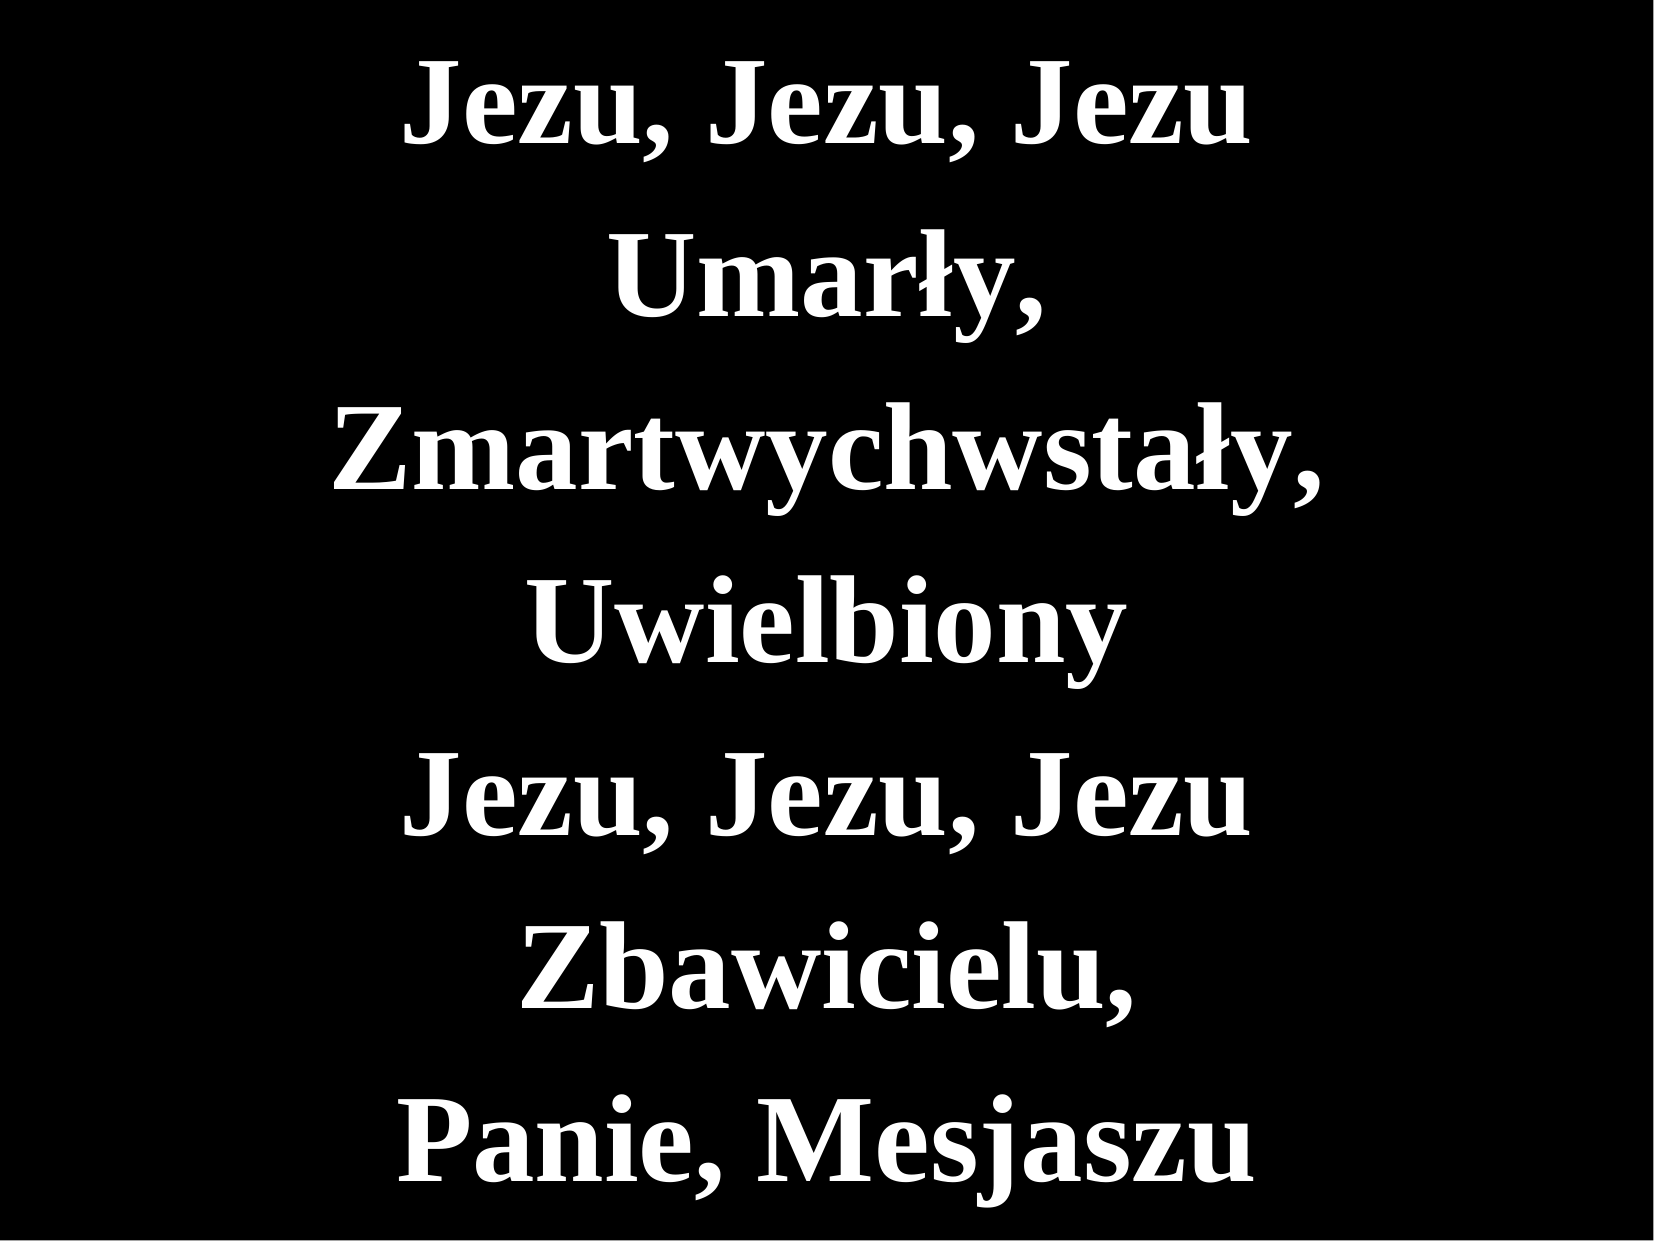

# Jezu, Jezu, Jezu ppp Umarły, ppp Zmartwychwstały, ppp Uwielbiony ppp Jezu, Jezu, Jezu ppp Zbawicielu, ppp Panie, Mesjaszu